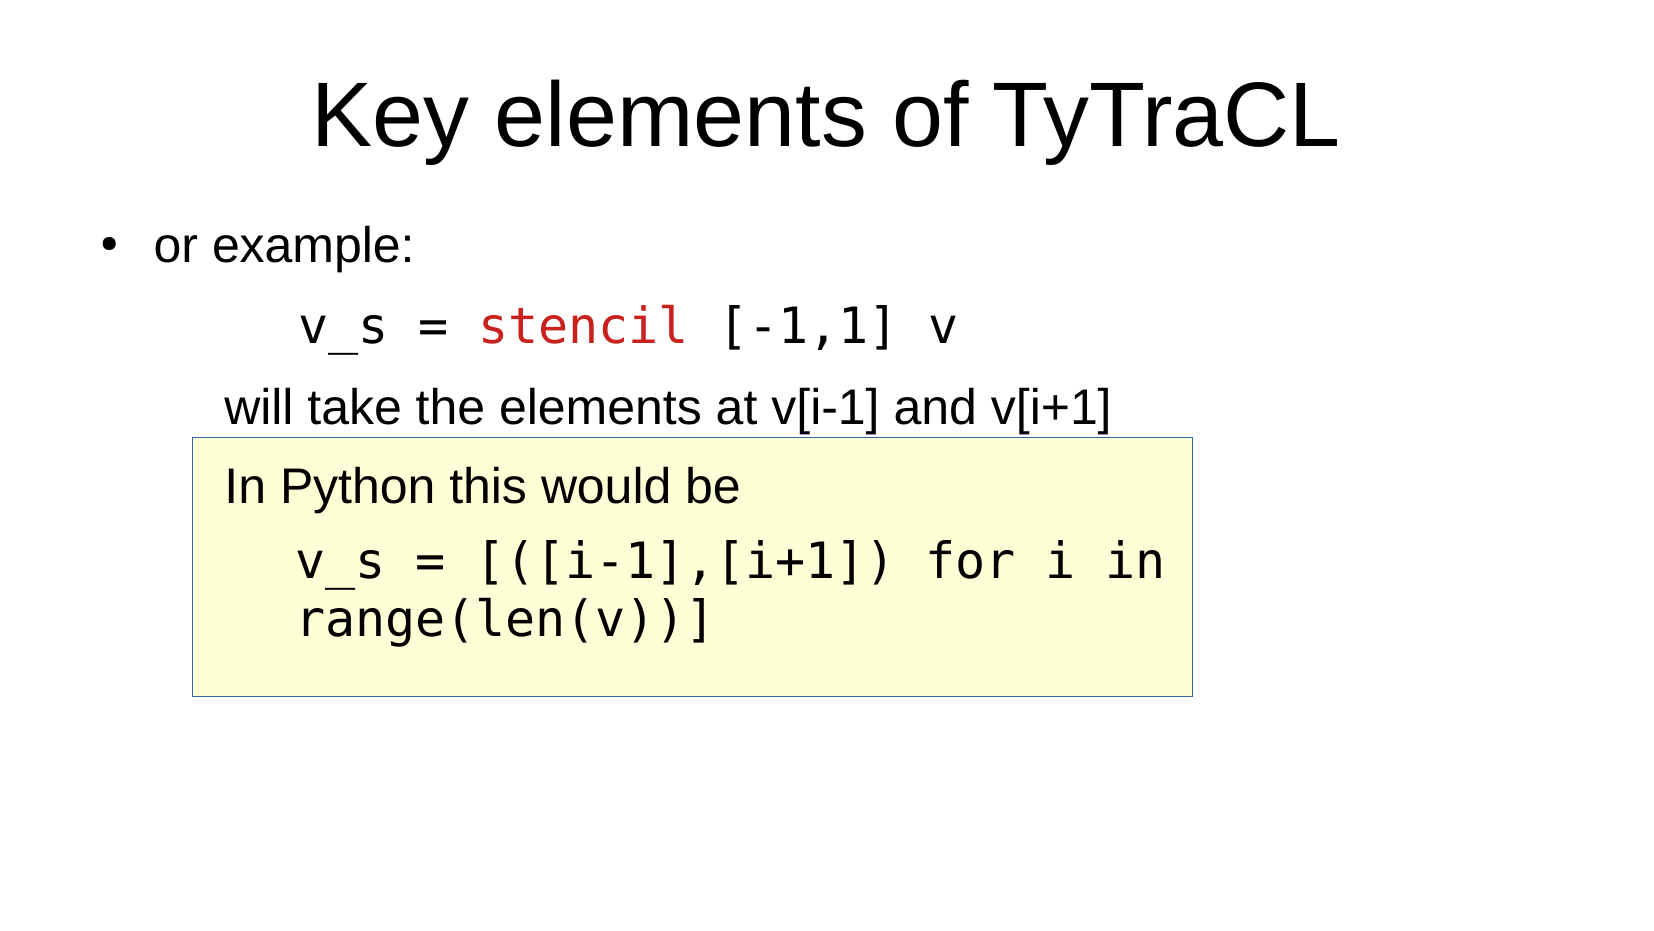

# Key elements of TyTraCL
or example:
	v_s = stencil [-1,1] v
will take the elements at v[i-1] and v[i+1]
In Python this would be
v_s = [([i-1],[i+1]) for i in range(len(v))]